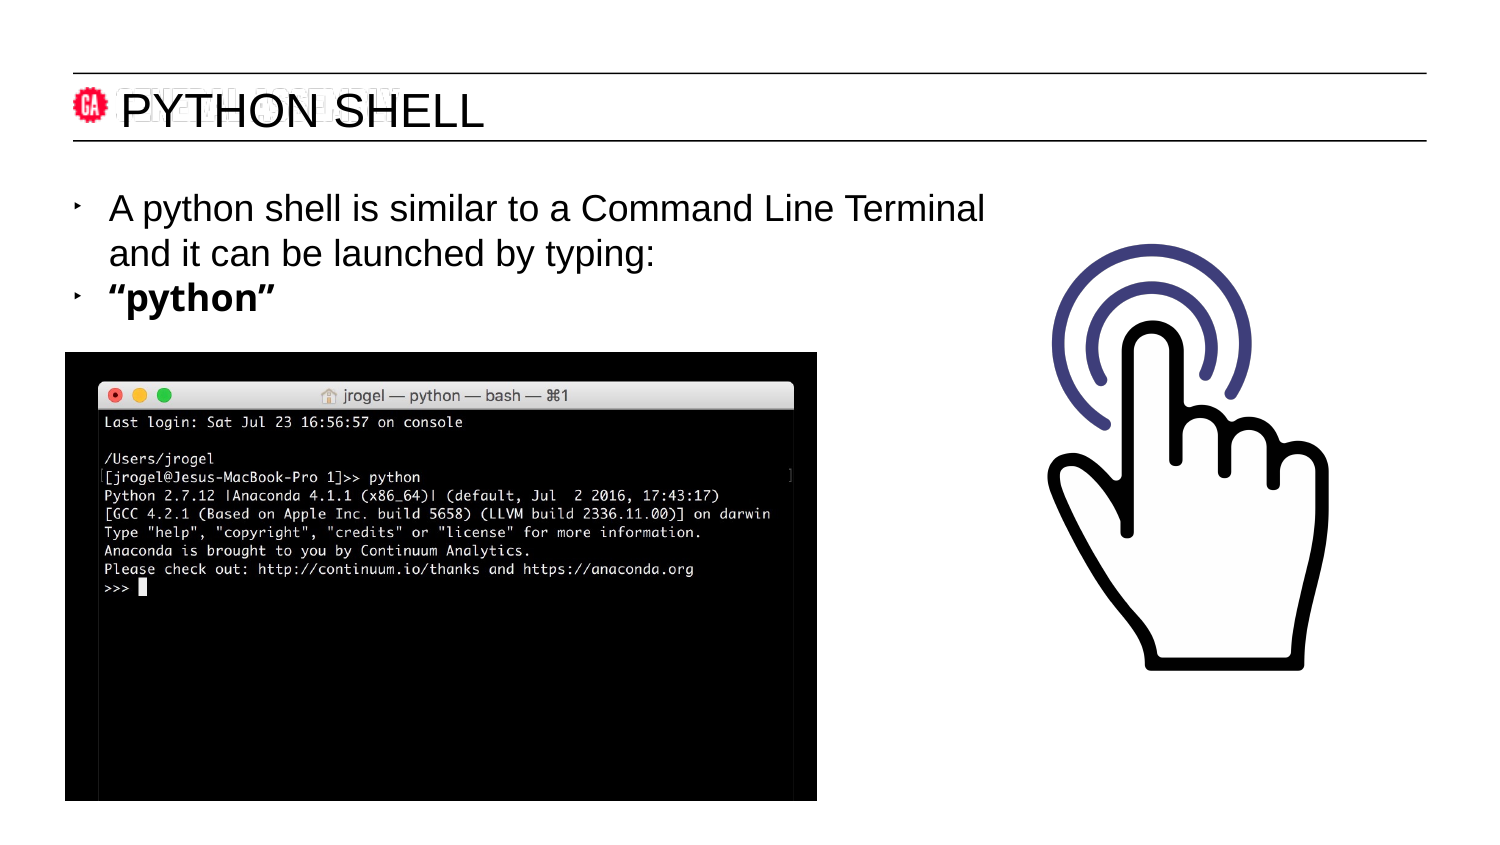

PYTHON SHELL
A python shell is similar to a Command Line Terminal and it can be launched by typing:
“python”